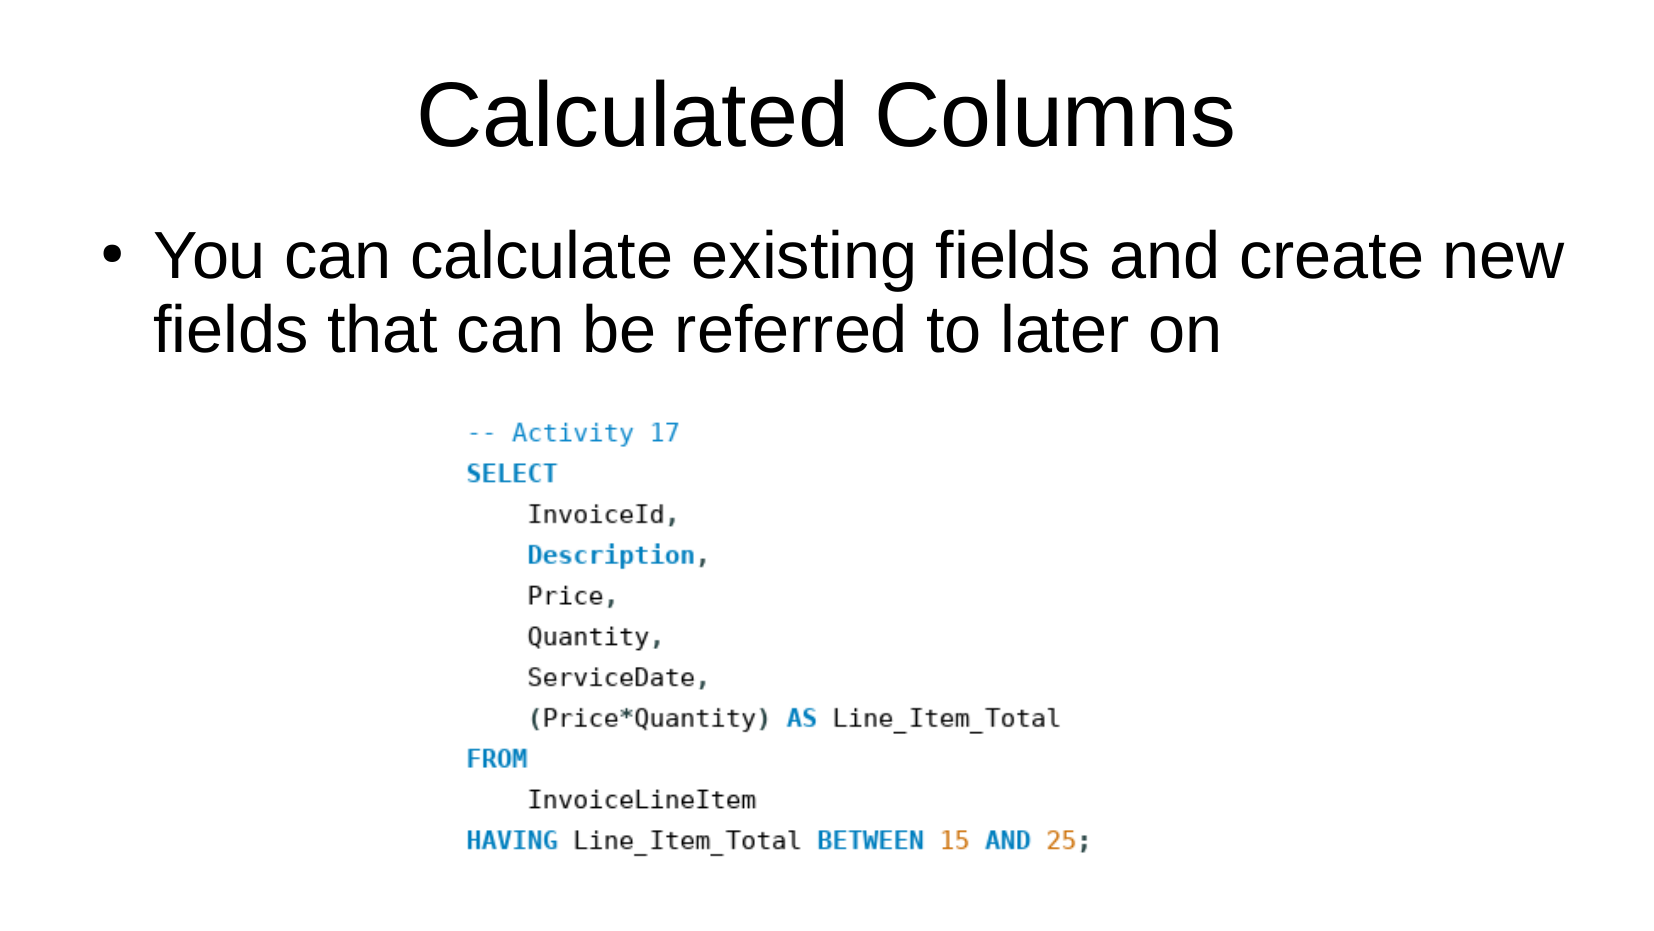

# Calculated Columns
You can calculate existing fields and create new fields that can be referred to later on